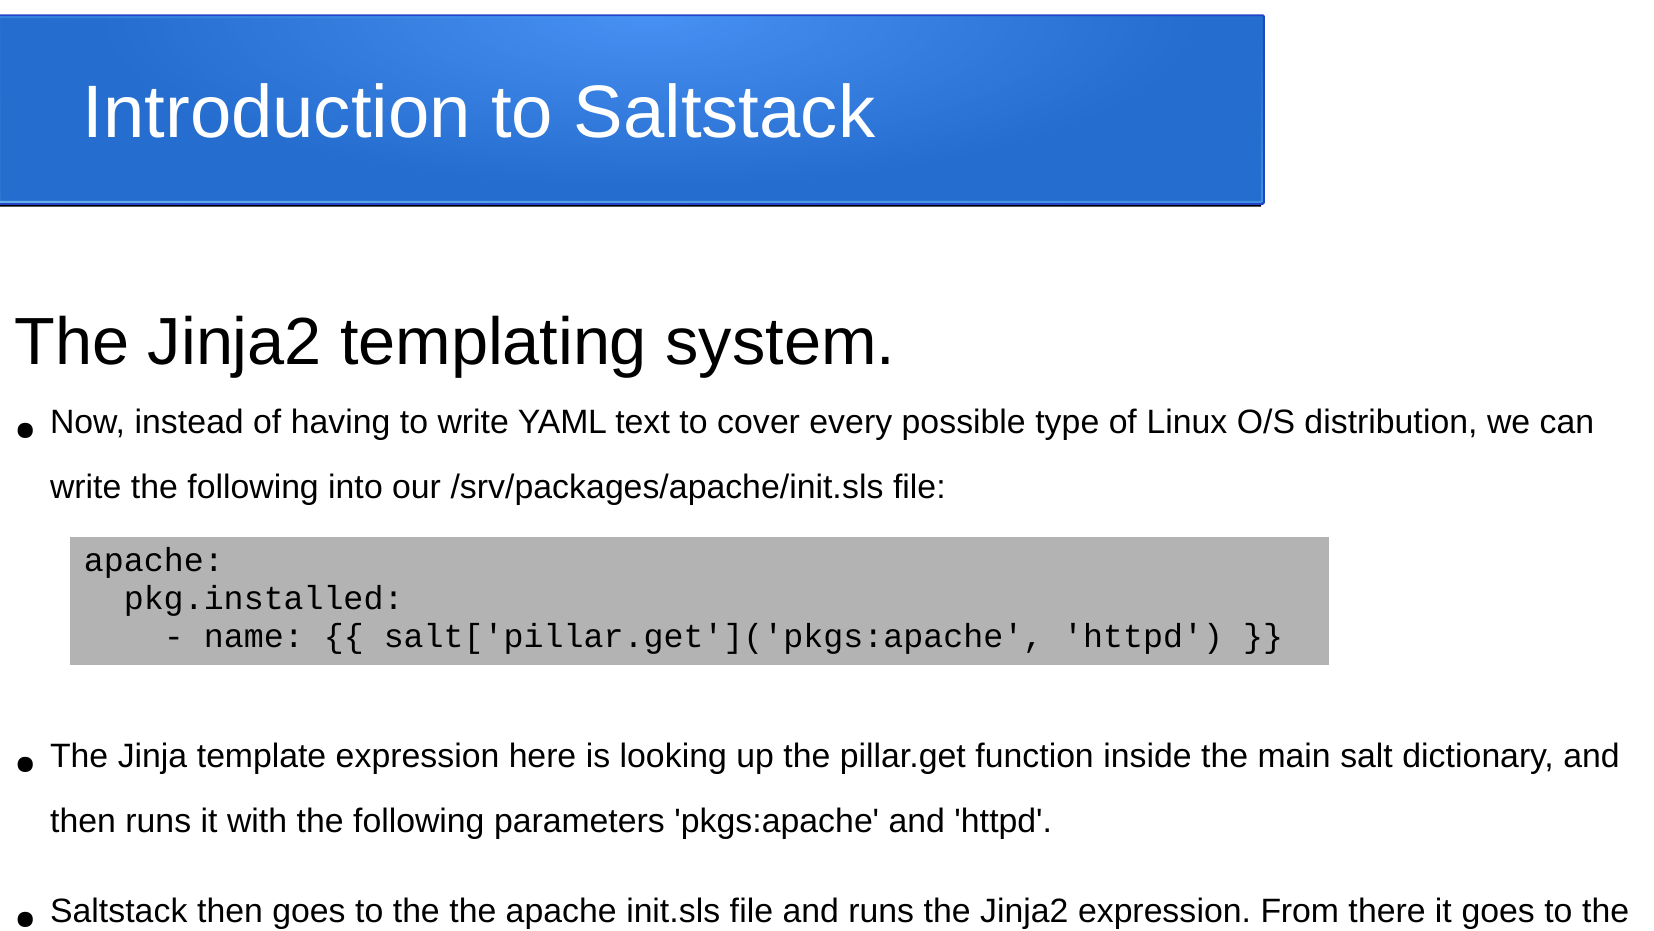

# Introduction to Saltstack
The Jinja2 templating system.
Now, instead of having to write YAML text to cover every possible type of Linux O/S distribution, we can write the following into our /srv/packages/apache/init.sls file:
The Jinja template expression here is looking up the pillar.get function inside the main salt dictionary, and then runs it with the following parameters 'pkgs:apache' and 'httpd'.
Saltstack then goes to the the apache init.sls file and runs the Jinja2 expression. From there it goes to the pkg init.sls and evaluates which type of O/S the minion is running which will get returned in to the 'apache' key. If it isn't running either of the two Linux distribution, the default evaluates to 'httpd'.
| apache: pkg.installed: - name: {{ salt['pillar.get']('pkgs:apache', 'httpd') }} |
| --- |